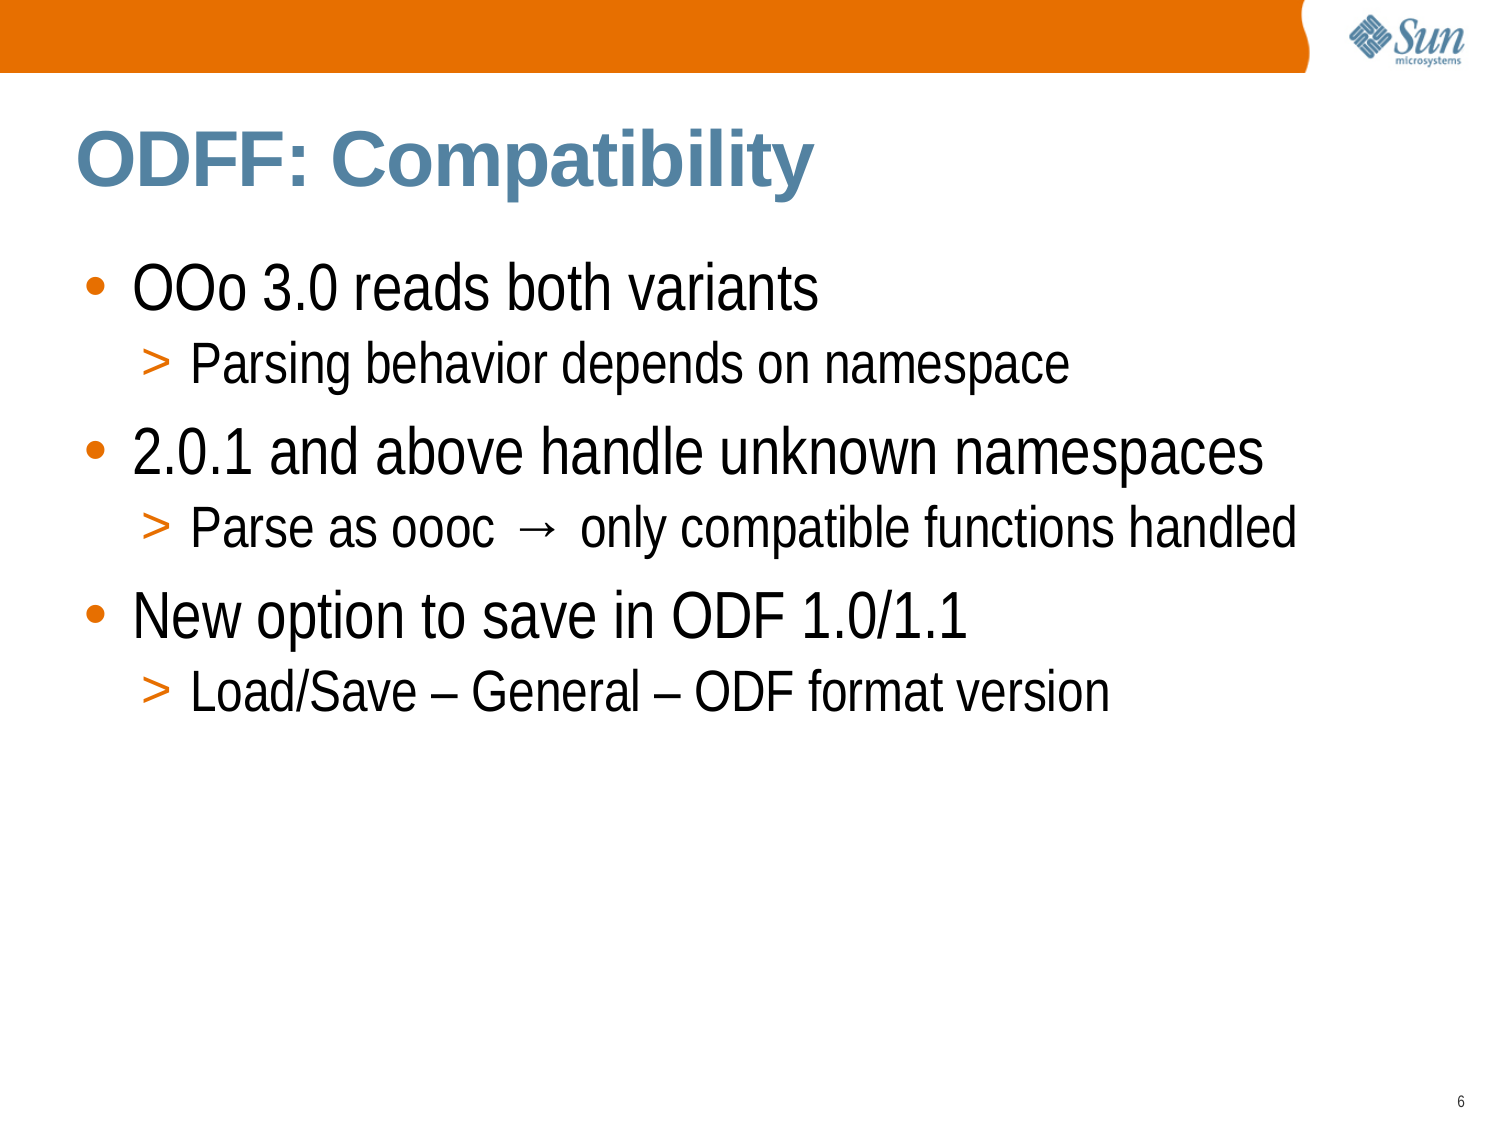

# ODFF: Compatibility
OOo 3.0 reads both variants
Parsing behavior depends on namespace
2.0.1 and above handle unknown namespaces
Parse as oooc → only compatible functions handled
New option to save in ODF 1.0/1.1
Load/Save – General – ODF format version